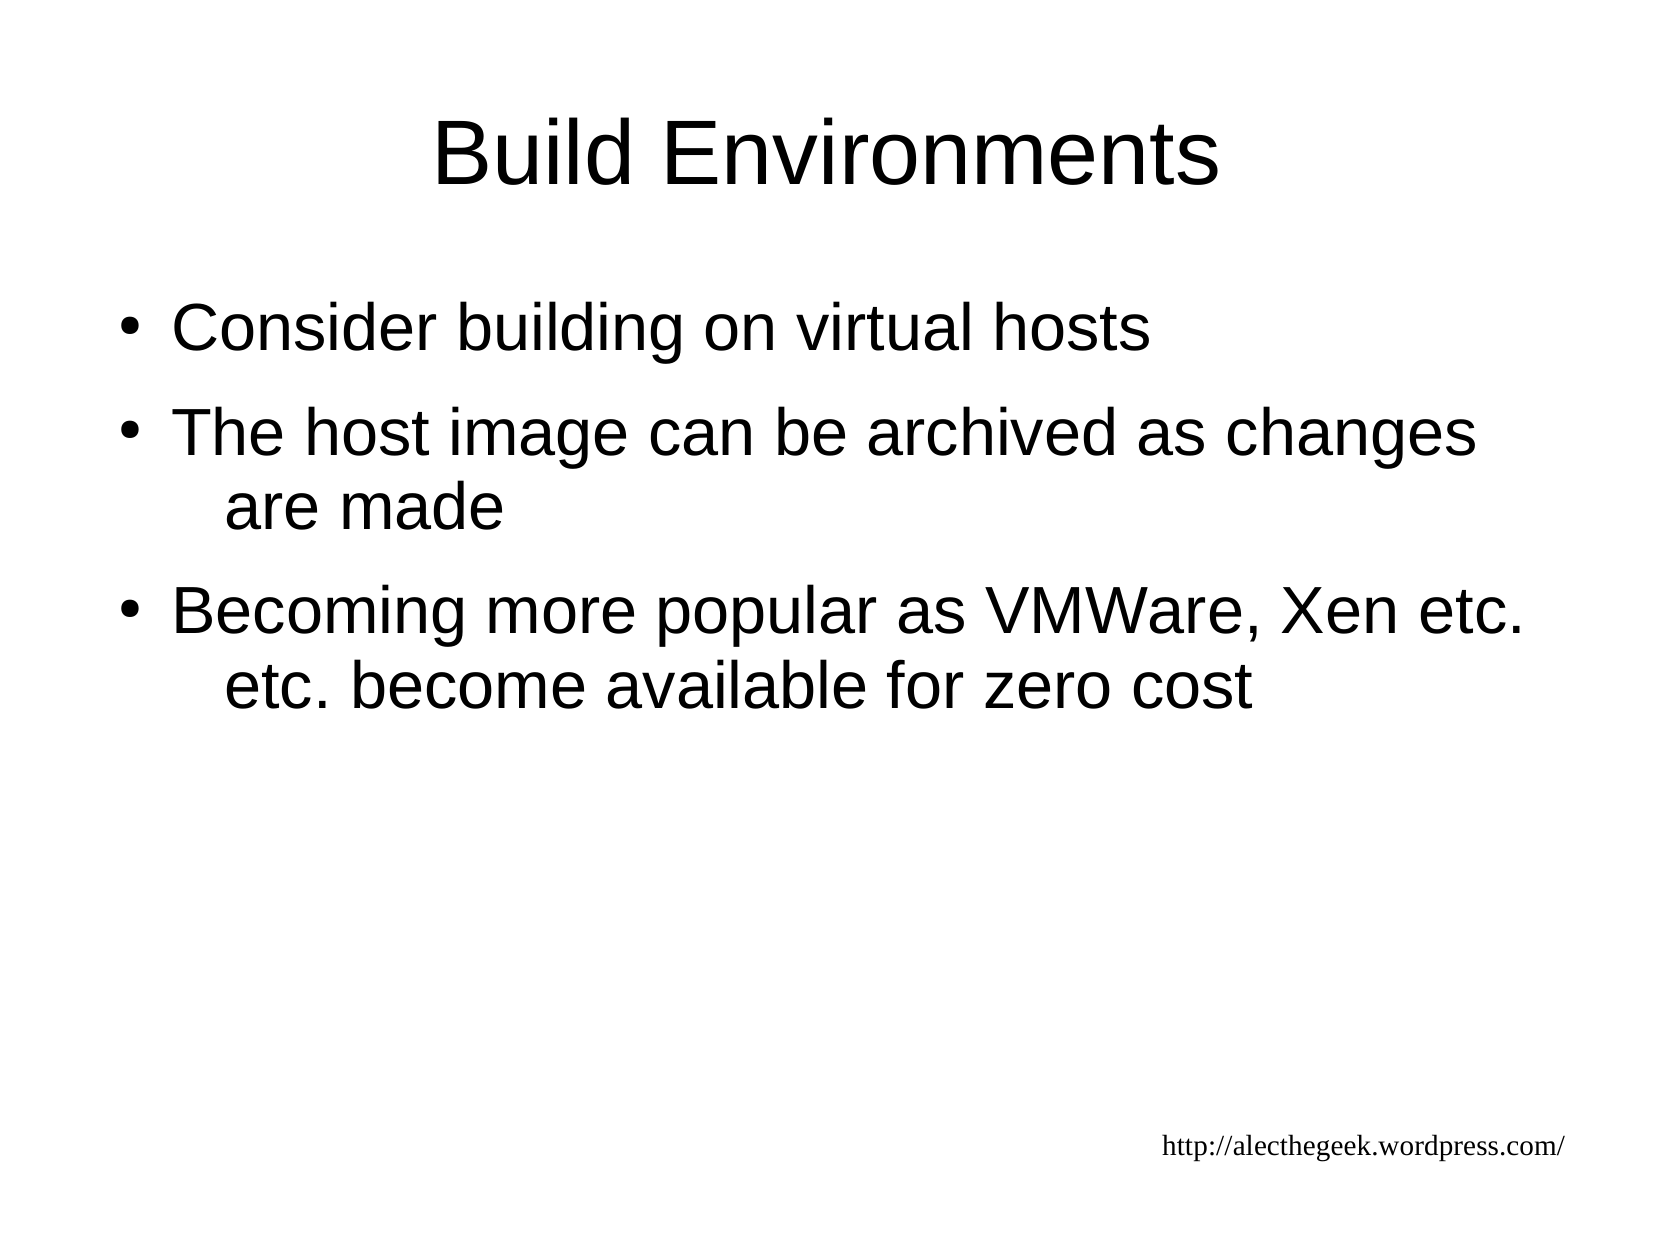

# Build Environments
Consider building on virtual hosts
The host image can be archived as changes are made
Becoming more popular as VMWare, Xen etc. etc. become available for zero cost
http://alecthegeek.wordpress.com/